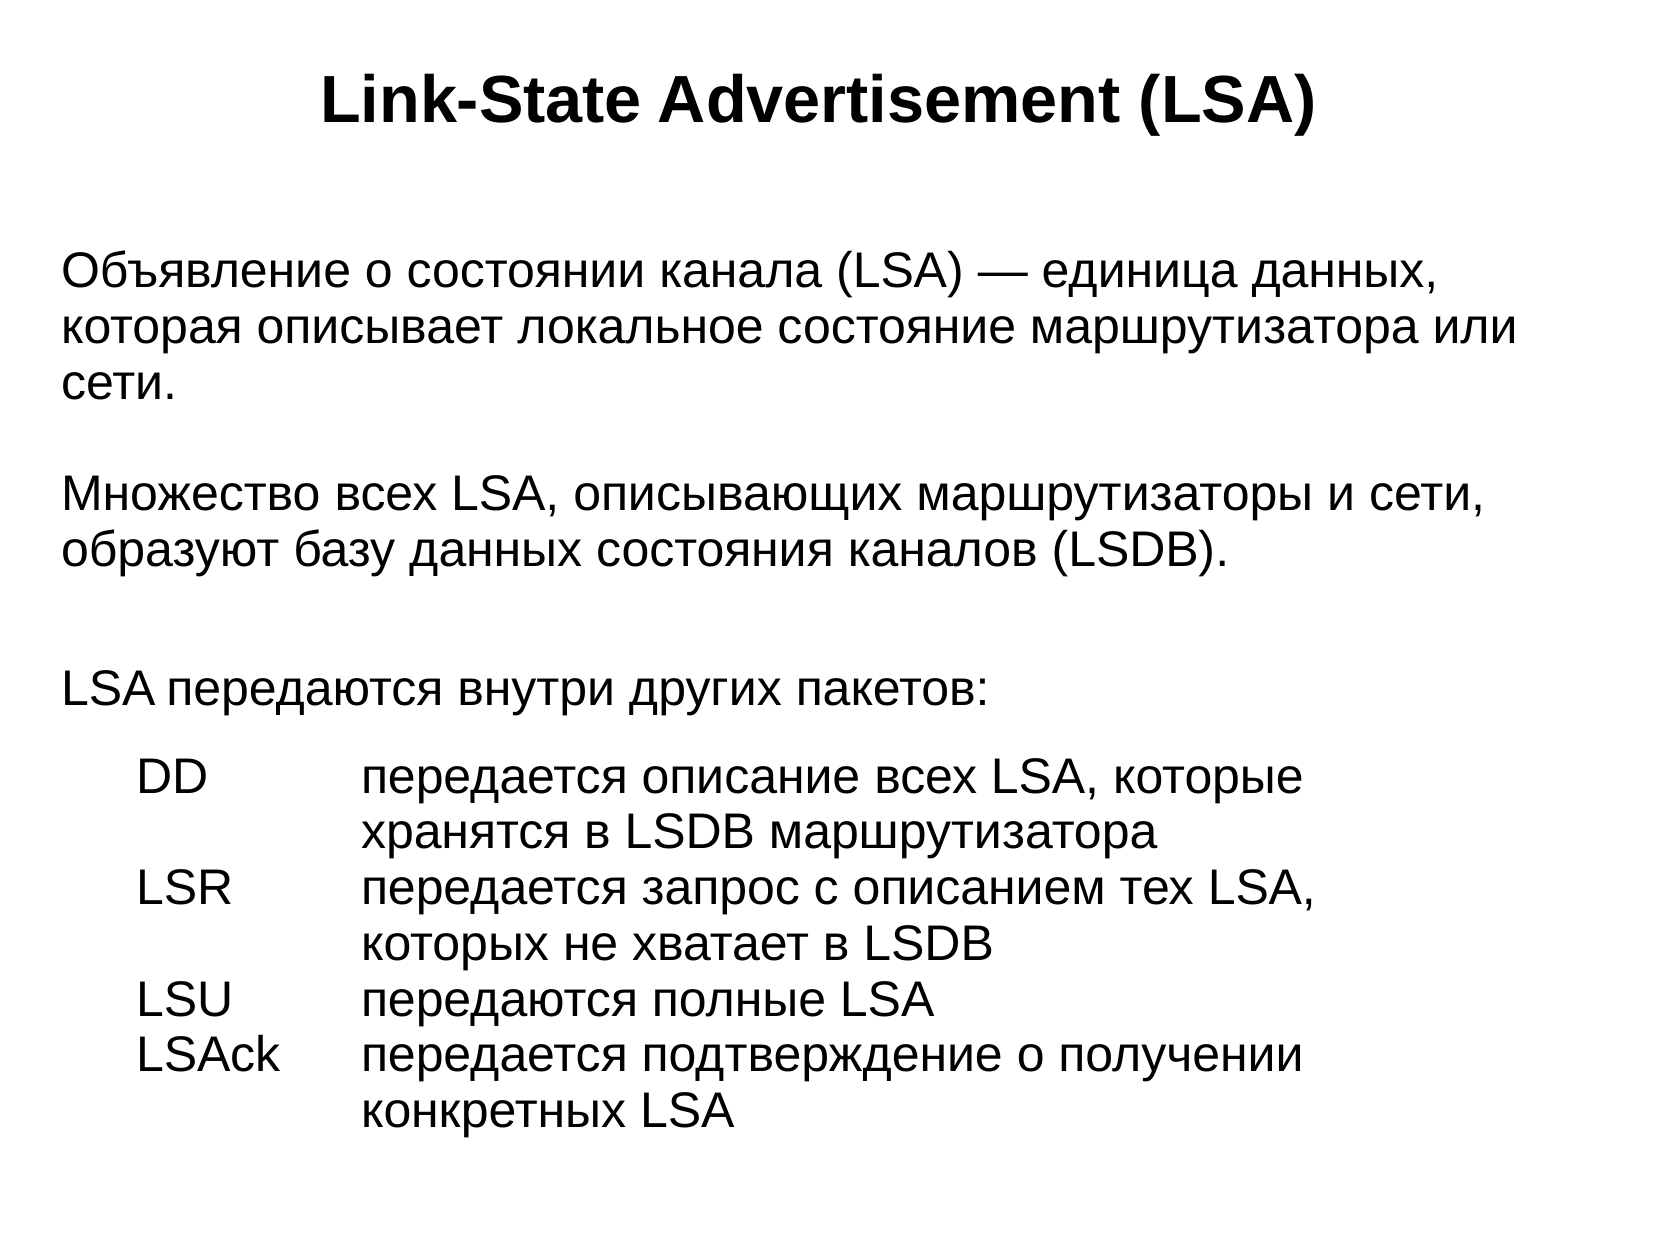

Link-State Advertisement (LSA)
# Объявление о состоянии канала (LSA) — единица данных, которая описывает локальное состояние маршрутизатора или сети.
Множество всех LSA, описывающих маршрутизаторы и сети, образуют базу данных состояния каналов (LSDB).
LSA передаются внутри других пакетов:
	DD 		передается описание всех LSA, которые
				хранятся в LSDB маршрутизатора
	LSR 		передается запрос с описанием тех LSA,
				которых не хватает в LSDB
	LSU 		передаются полные LSA
	LSAck 	передается подтверждение о получении
				конкретных LSA